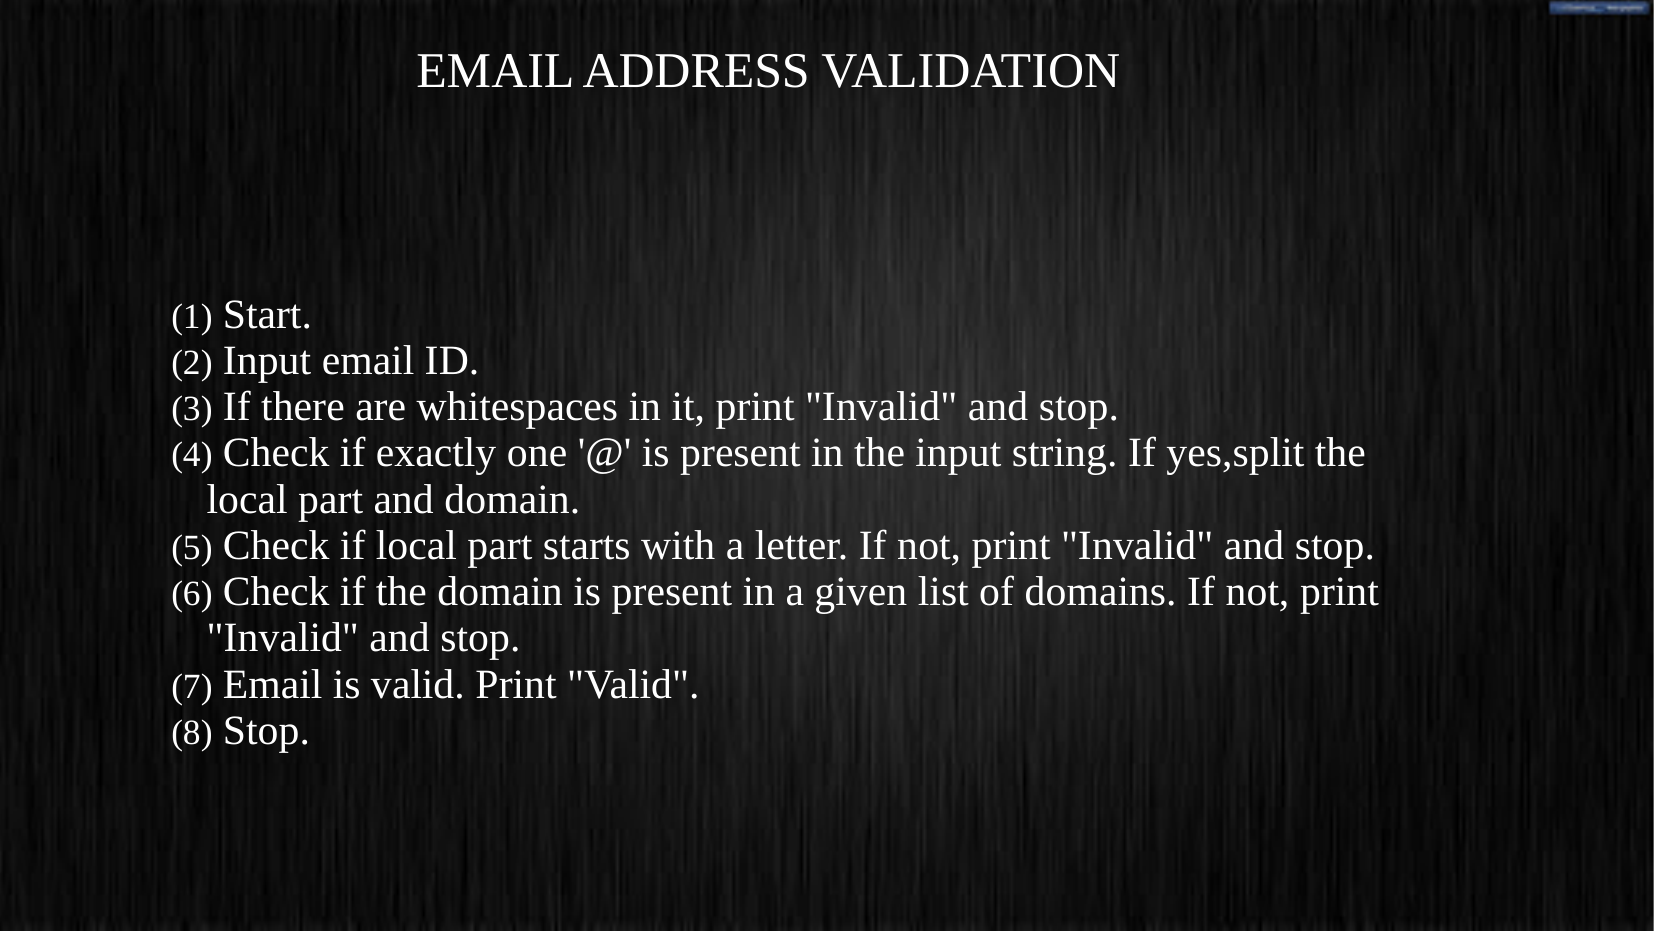

EMAIL ADDRESS VALIDATION
 Start.
 Input email ID.
 If there are whitespaces in it, print "Invalid" and stop.
 Check if exactly one '@' is present in the input string. If yes,split the local part and domain.
 Check if local part starts with a letter. If not, print "Invalid" and stop.
 Check if the domain is present in a given list of domains. If not, print "Invalid" and stop.
 Email is valid. Print "Valid".
 Stop.